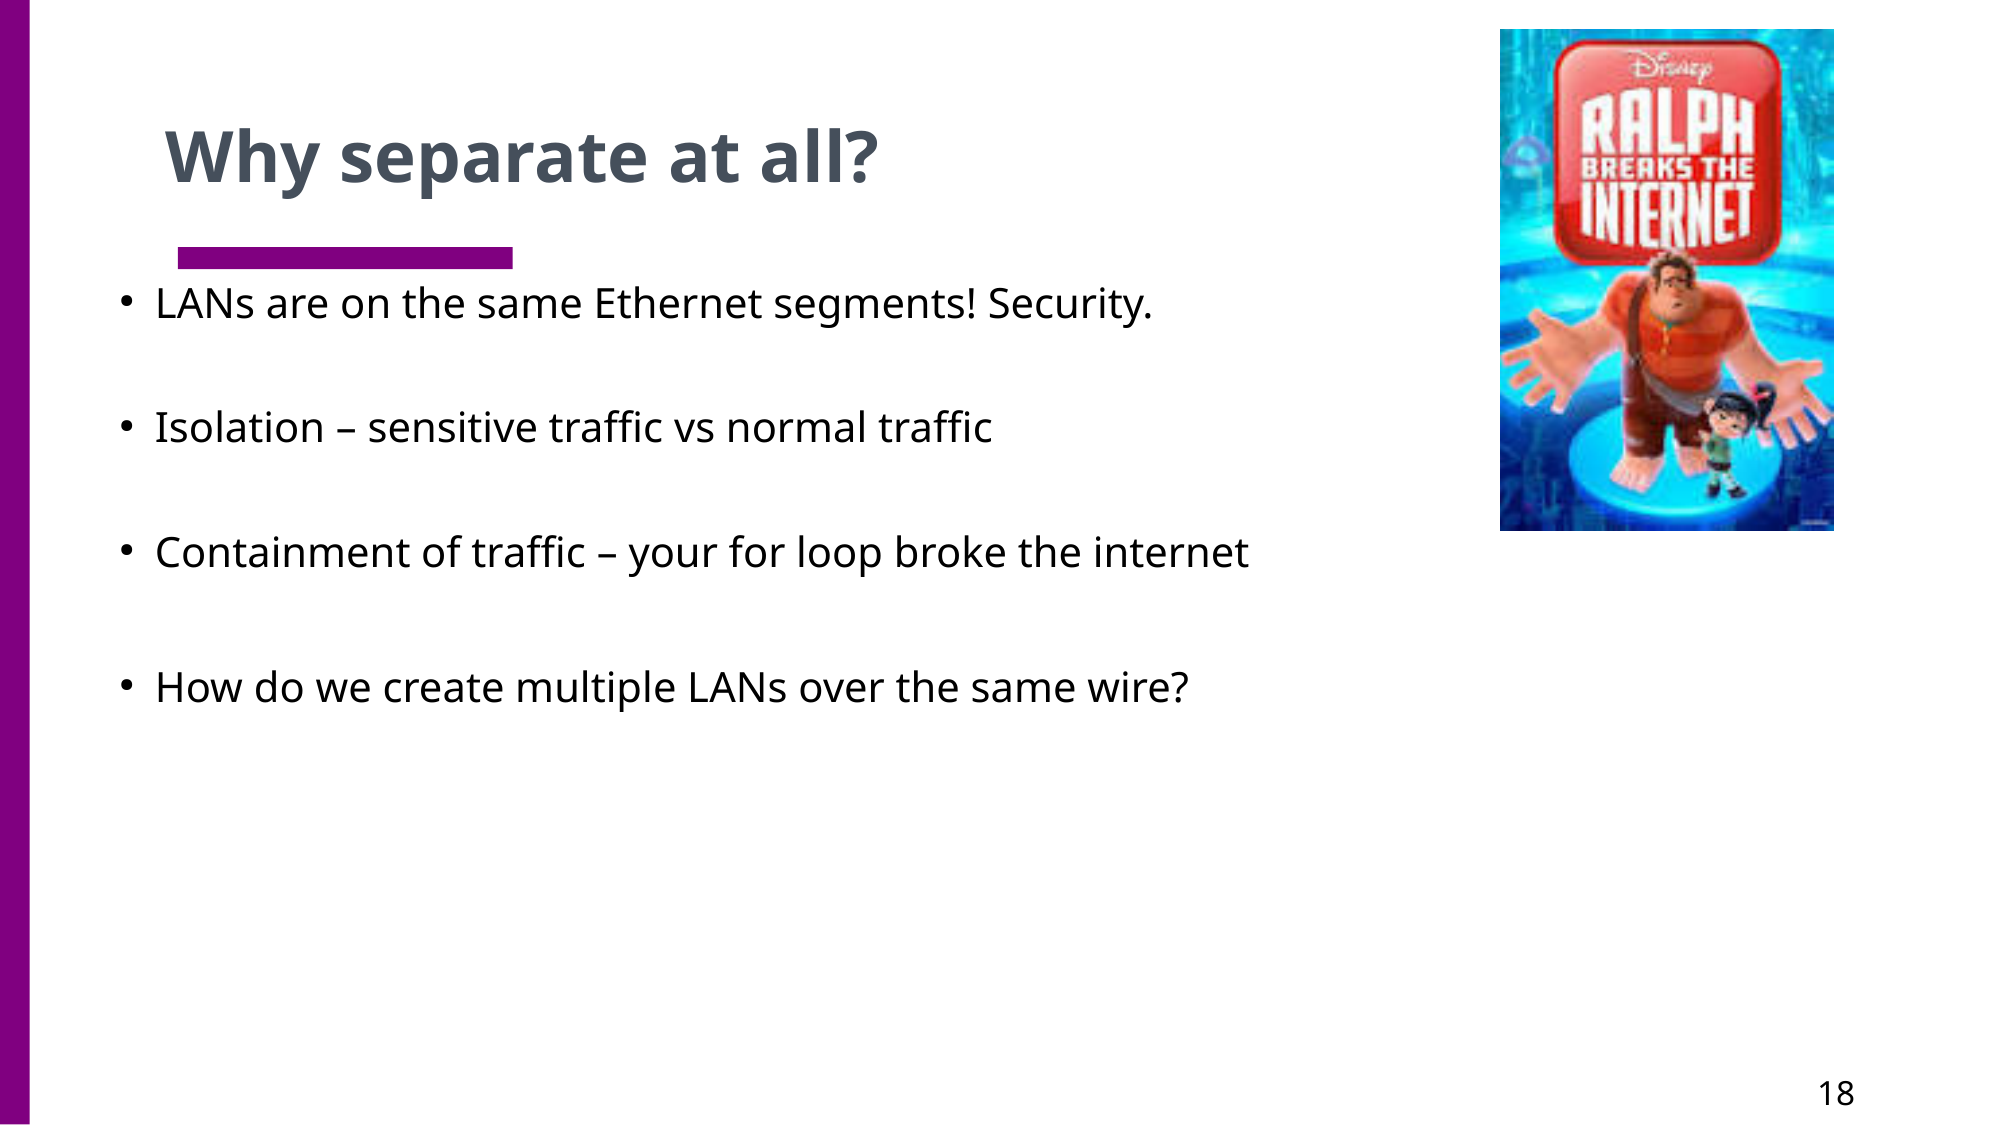

Why separate at all?
LANs are on the same Ethernet segments! Security.
Isolation – sensitive traffic vs normal traffic
Containment of traffic – your for loop broke the internet
How do we create multiple LANs over the same wire?